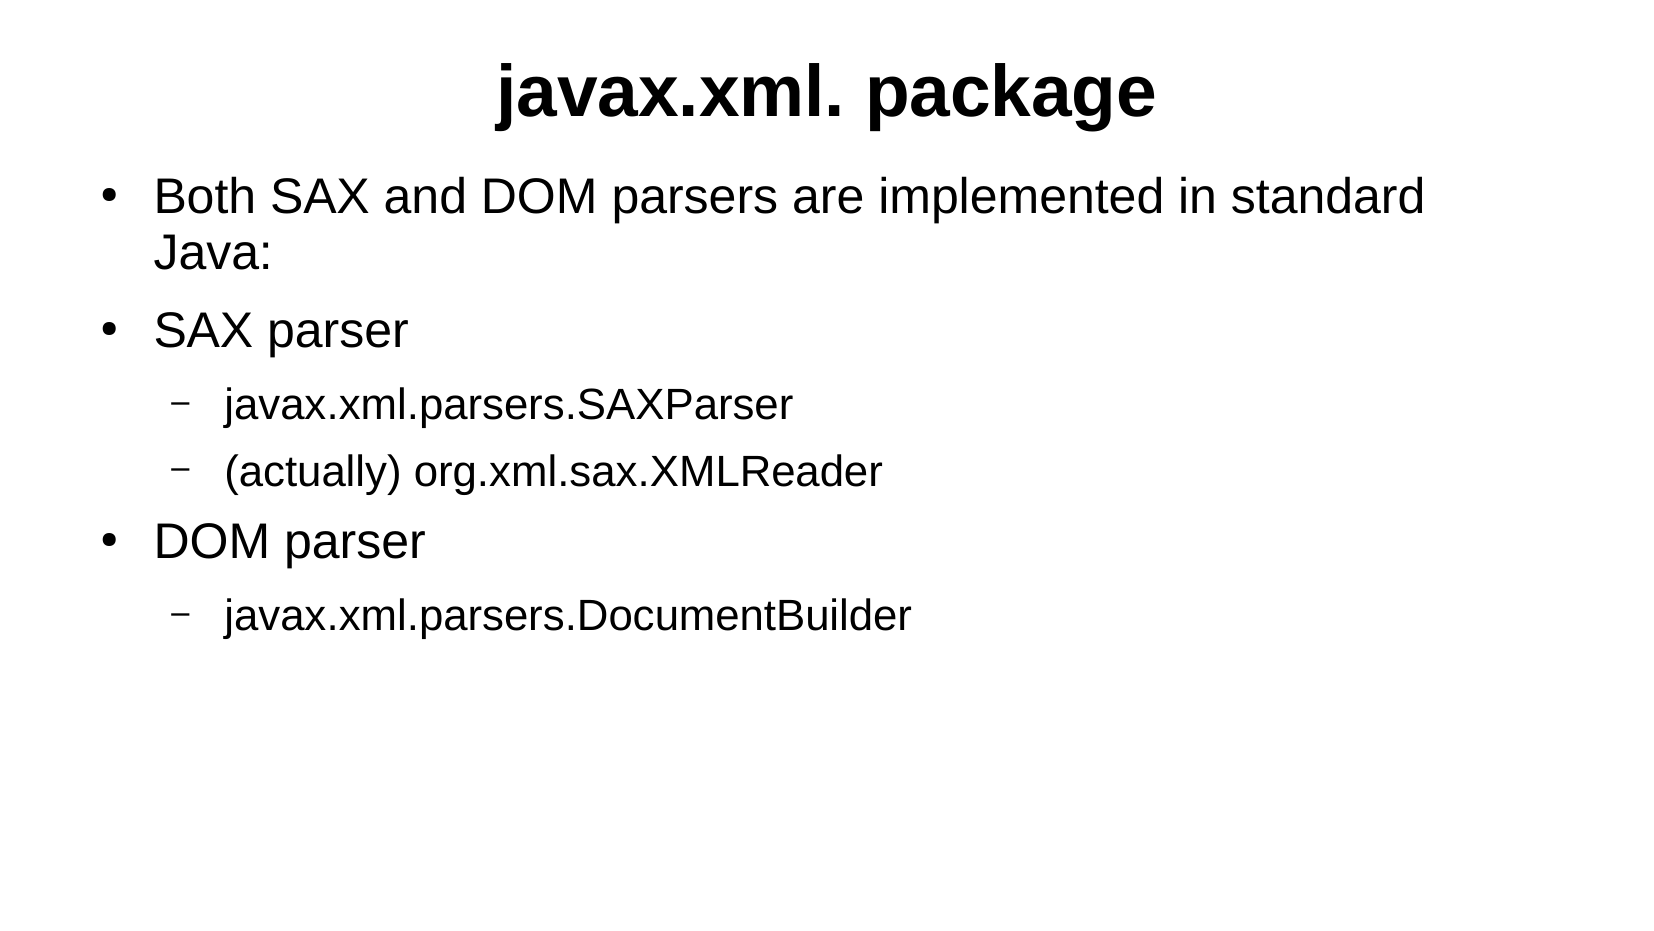

# javax.xml. package
Both SAX and DOM parsers are implemented in standard Java:
SAX parser
javax.xml.parsers.SAXParser
(actually) org.xml.sax.XMLReader
DOM parser
javax.xml.parsers.DocumentBuilder